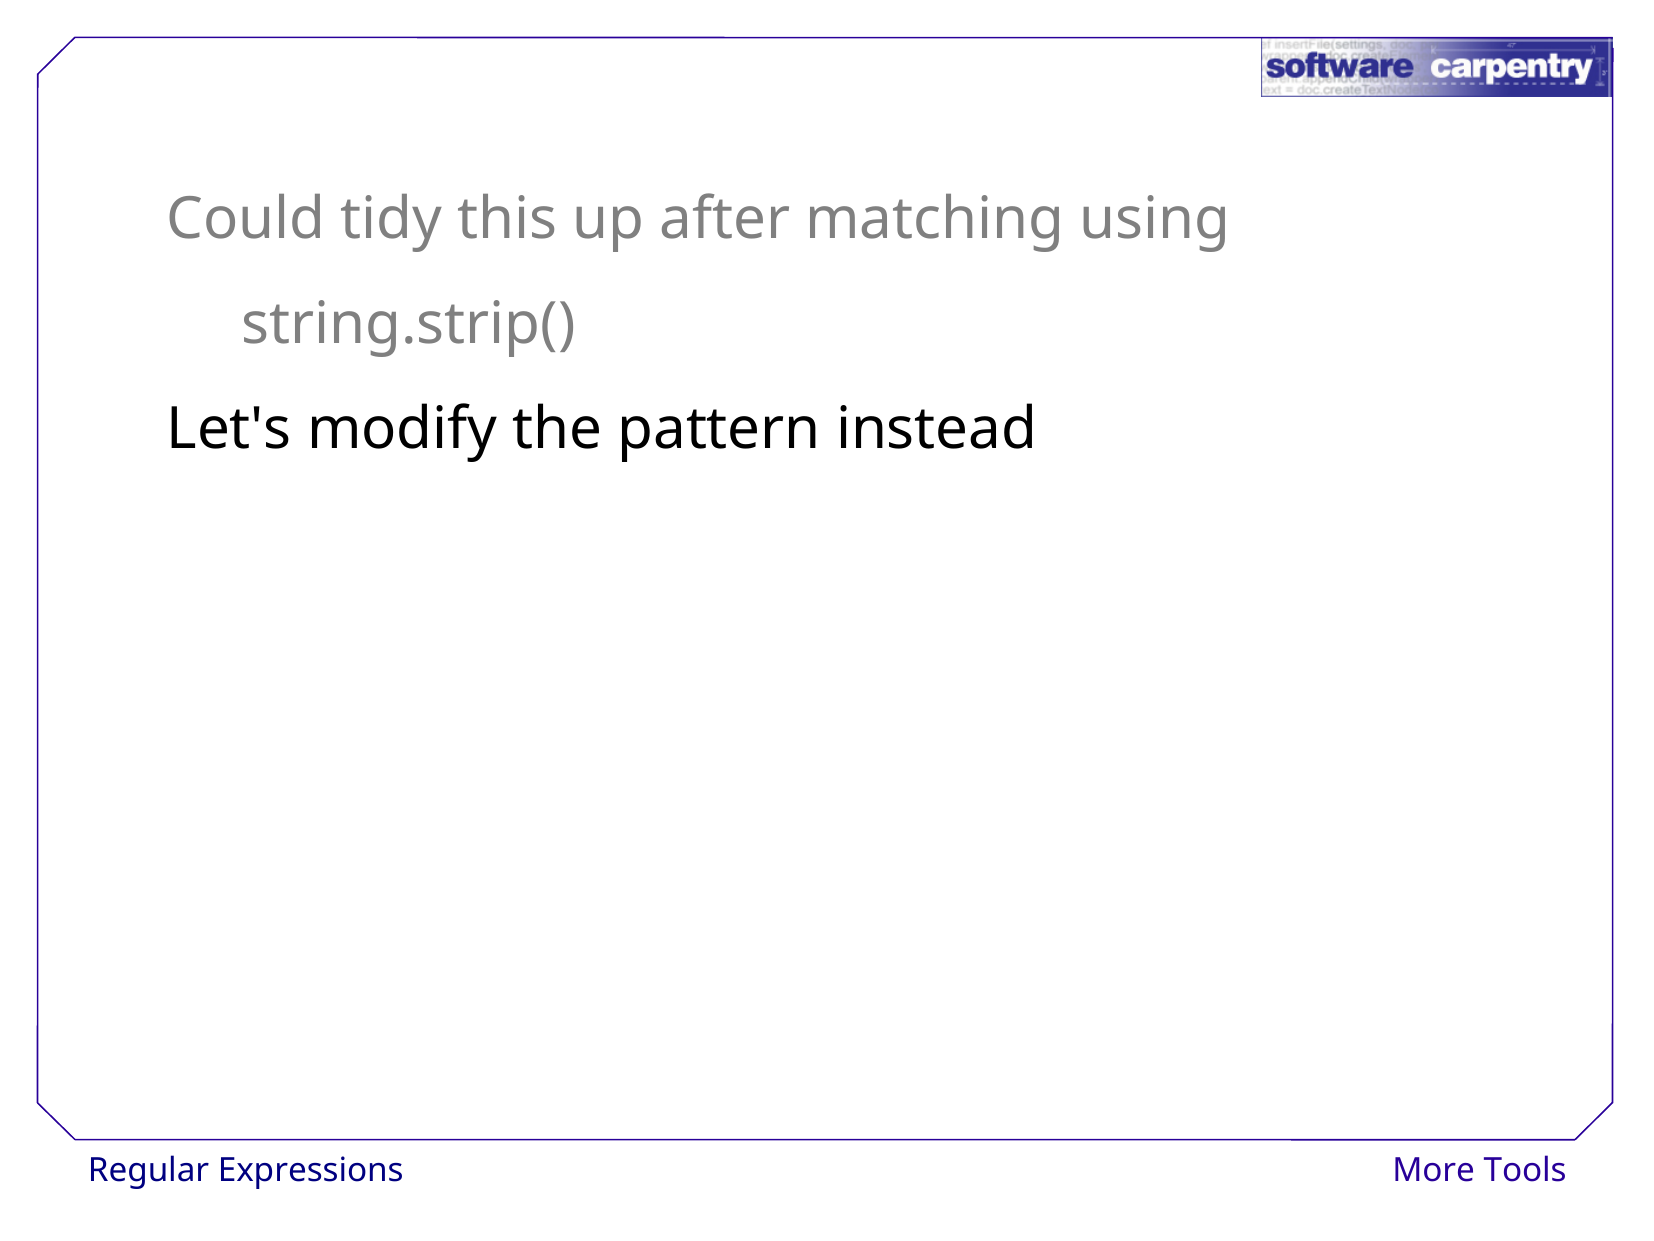

Could tidy this up after matching using string.strip()
Let's modify the pattern instead